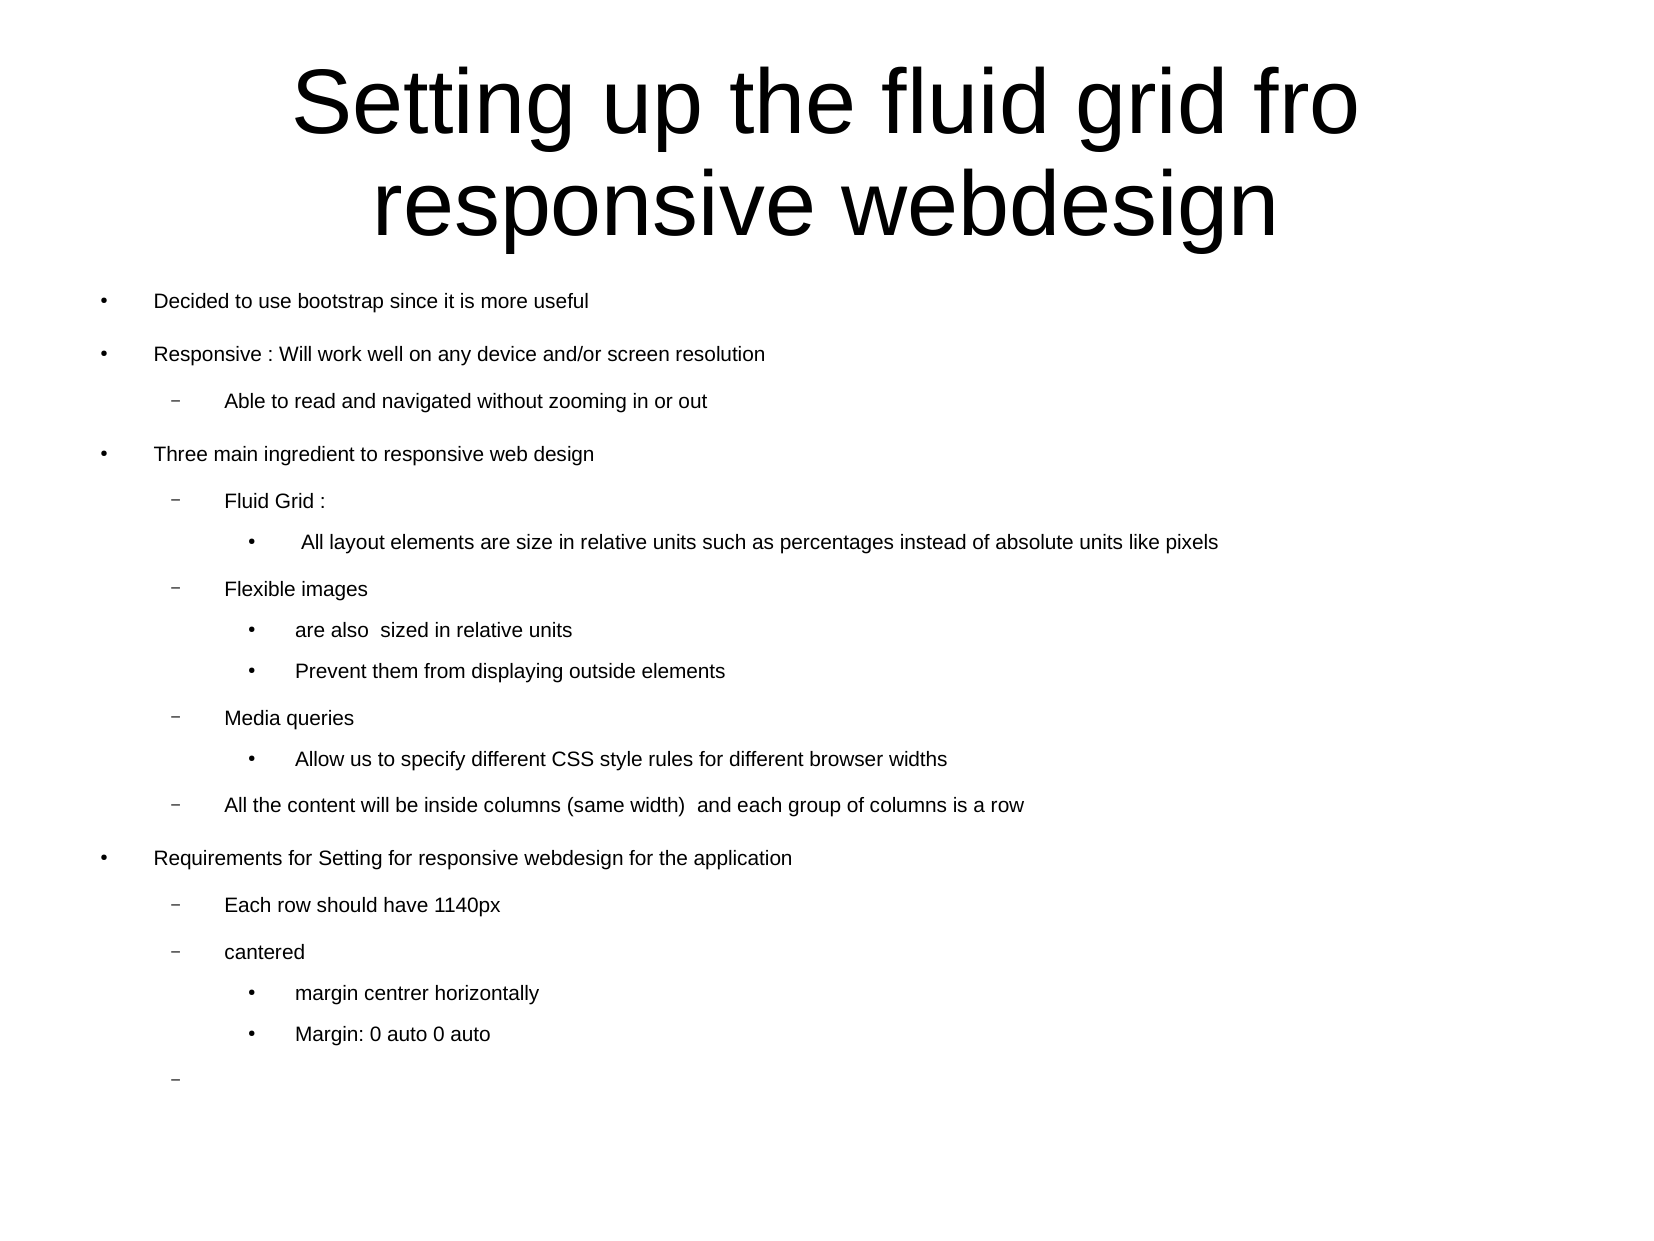

# Setting up the fluid grid fro responsive webdesign
Decided to use bootstrap since it is more useful
Responsive : Will work well on any device and/or screen resolution
Able to read and navigated without zooming in or out
Three main ingredient to responsive web design
Fluid Grid :
 All layout elements are size in relative units such as percentages instead of absolute units like pixels
Flexible images
are also sized in relative units
Prevent them from displaying outside elements
Media queries
Allow us to specify different CSS style rules for different browser widths
All the content will be inside columns (same width) and each group of columns is a row
Requirements for Setting for responsive webdesign for the application
Each row should have 1140px
cantered
margin centrer horizontally
Margin: 0 auto 0 auto